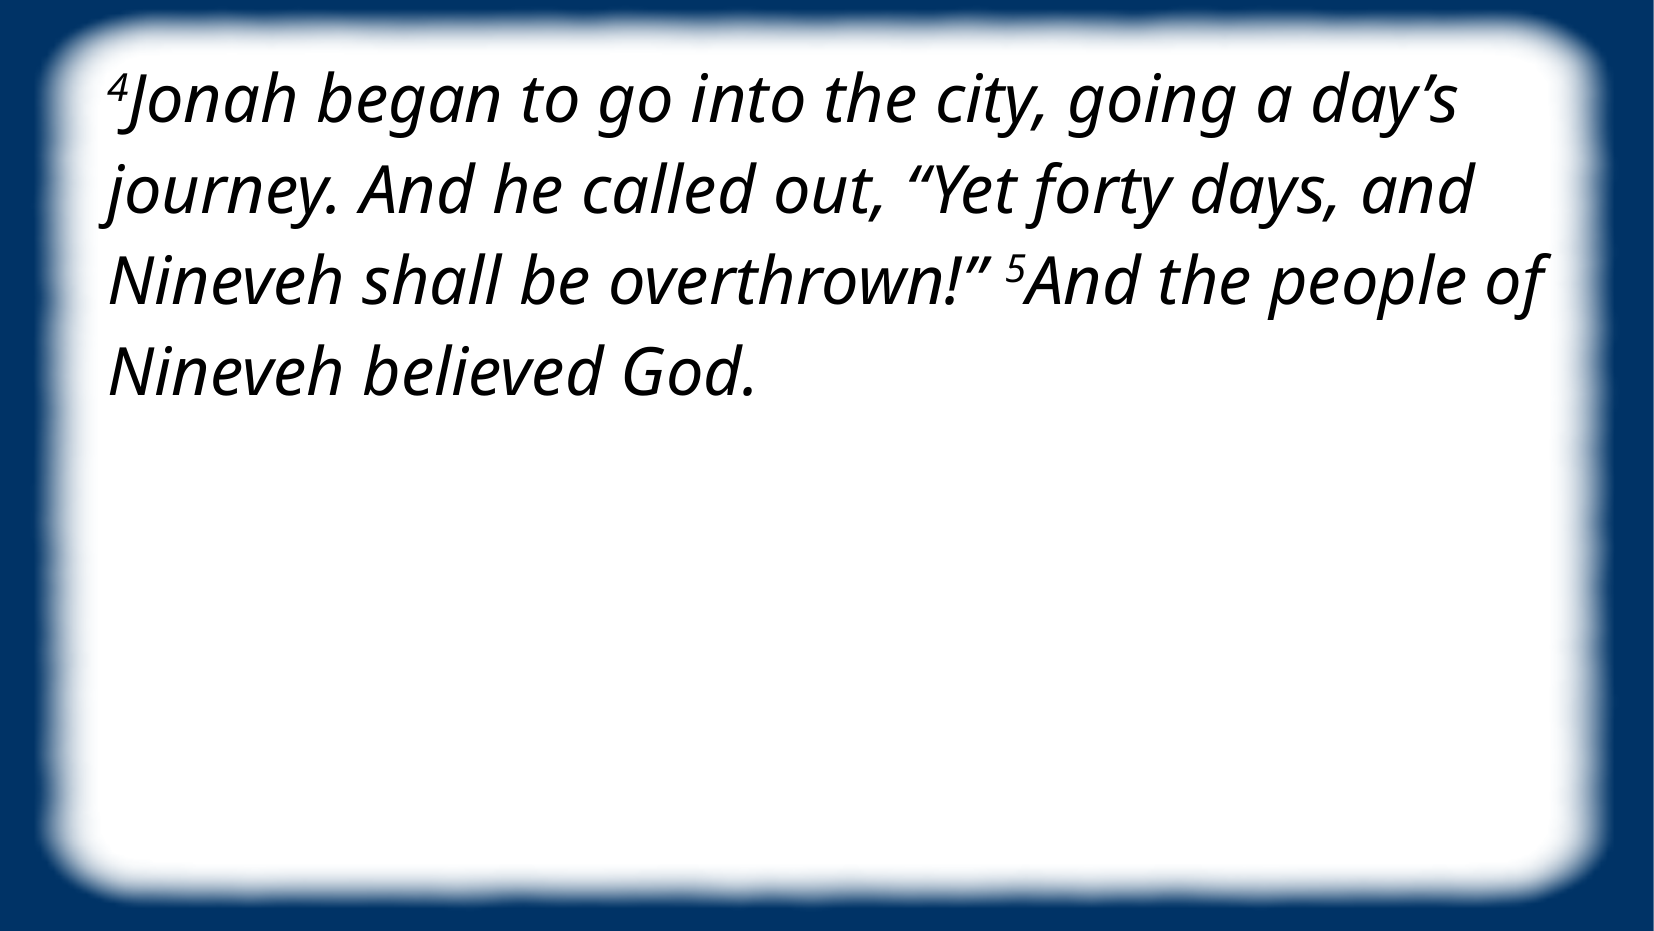

4Jonah began to go into the city, going a day’s journey. And he called out, “Yet forty days, and Nineveh shall be overthrown!” 5And the people of Nineveh believed God.